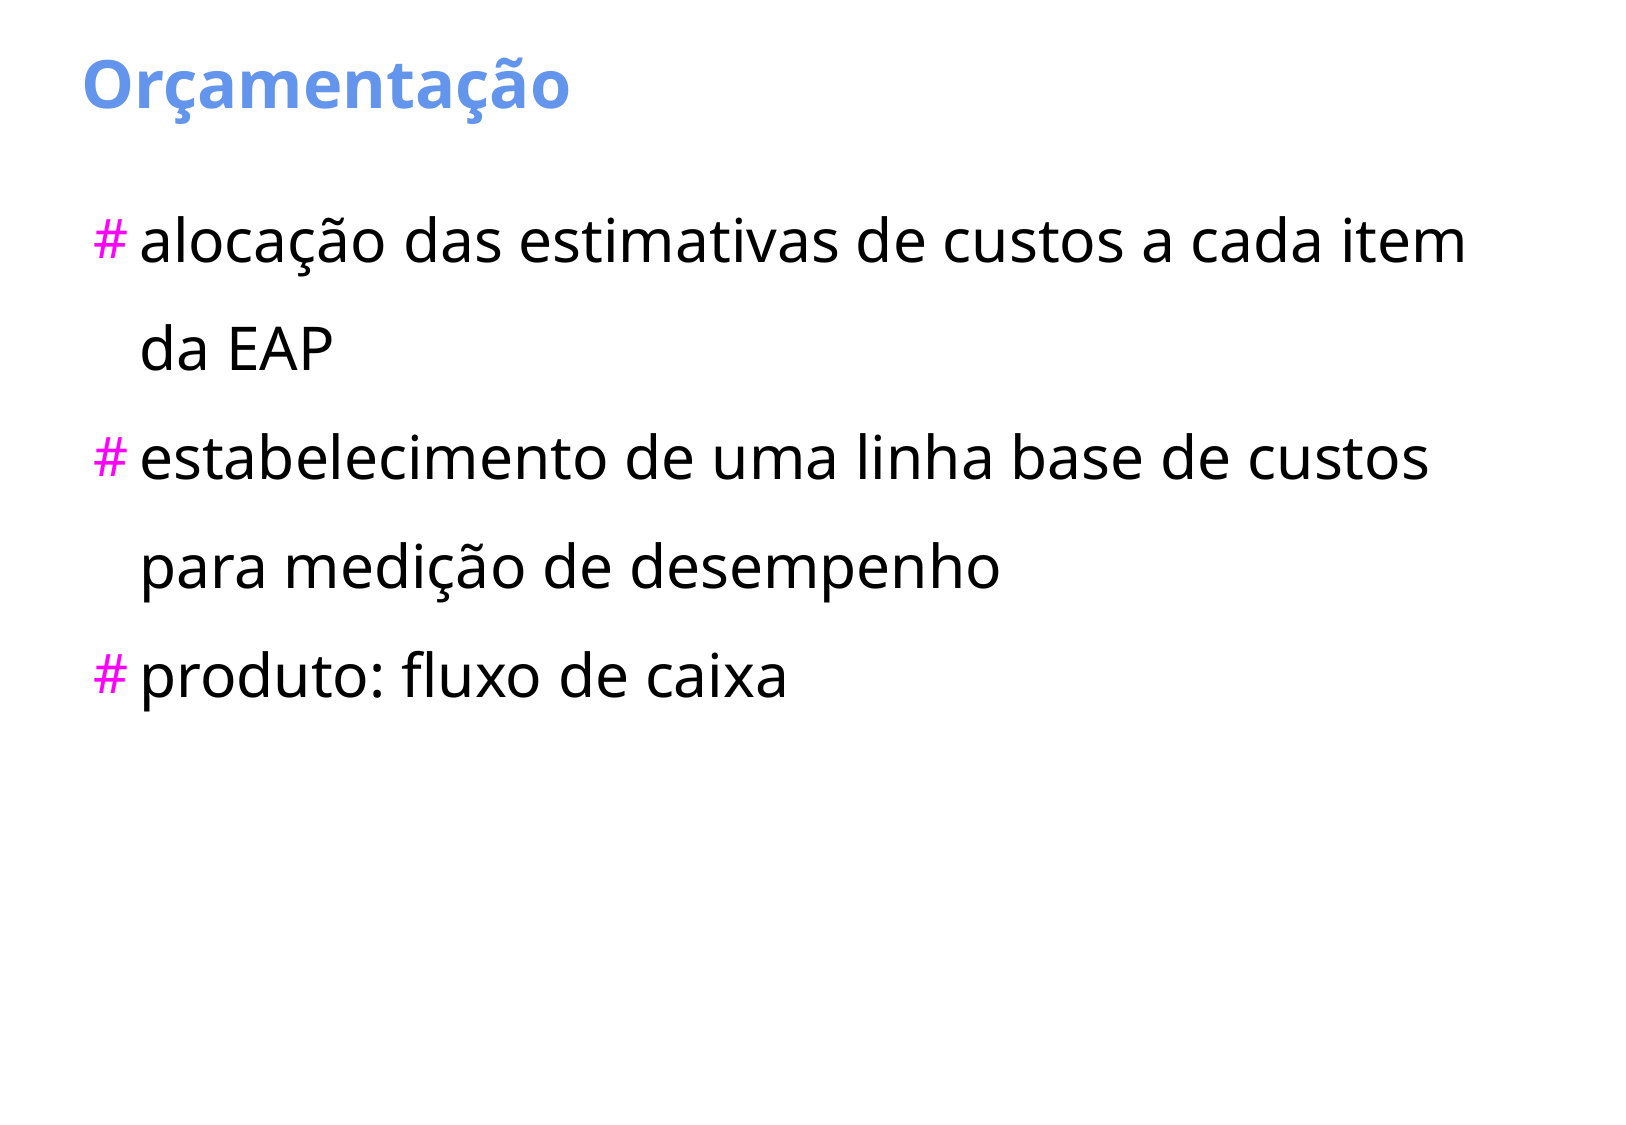

# Orçamentação
alocação das estimativas de custos a cada item da EAP
estabelecimento de uma linha base de custos para medição de desempenho
produto: fluxo de caixa